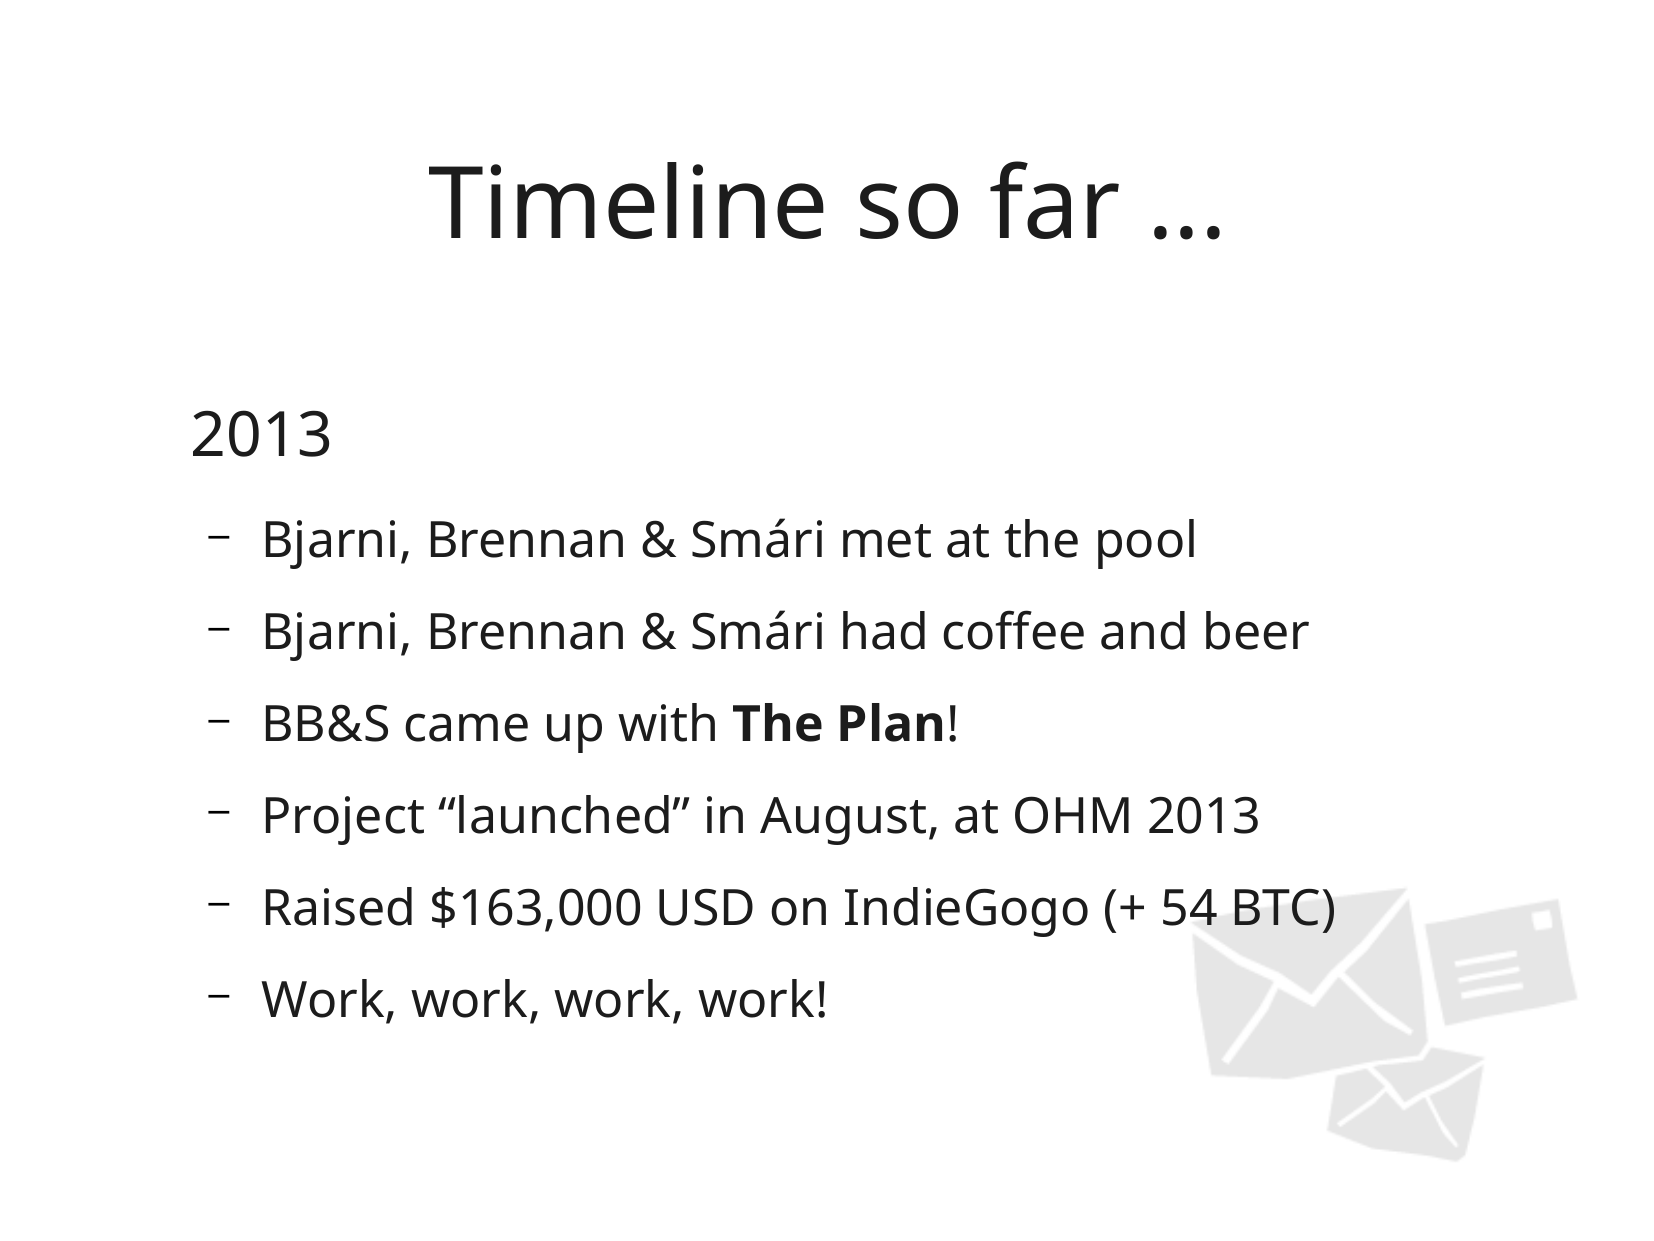

# Timeline so far ...
2013
Bjarni, Brennan & Smári met at the pool
Bjarni, Brennan & Smári had coffee and beer
BB&S came up with The Plan!
Project “launched” in August, at OHM 2013
Raised $163,000 USD on IndieGogo (+ 54 BTC)
Work, work, work, work!